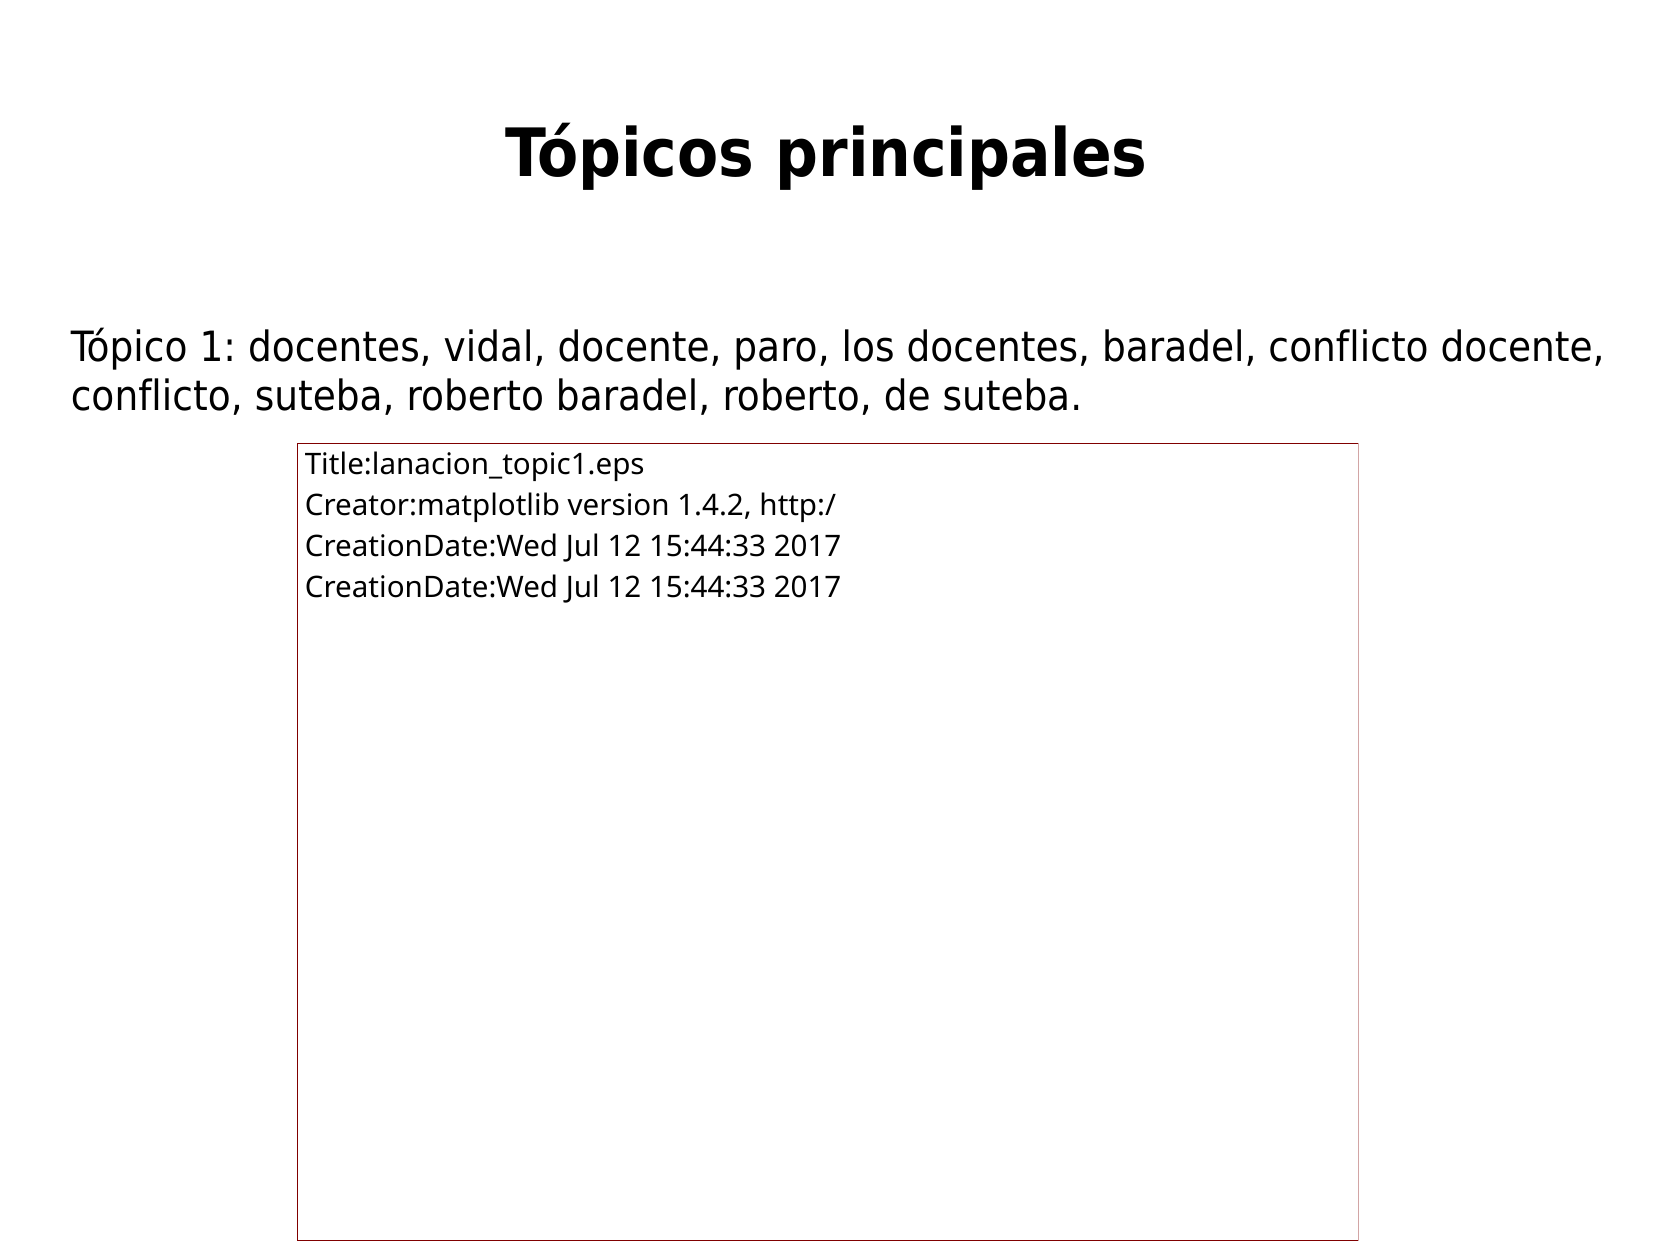

# Tópicos principales
Tópico 1: docentes, vidal, docente, paro, los docentes, baradel, conflicto docente, conflicto, suteba, roberto baradel, roberto, de suteba.